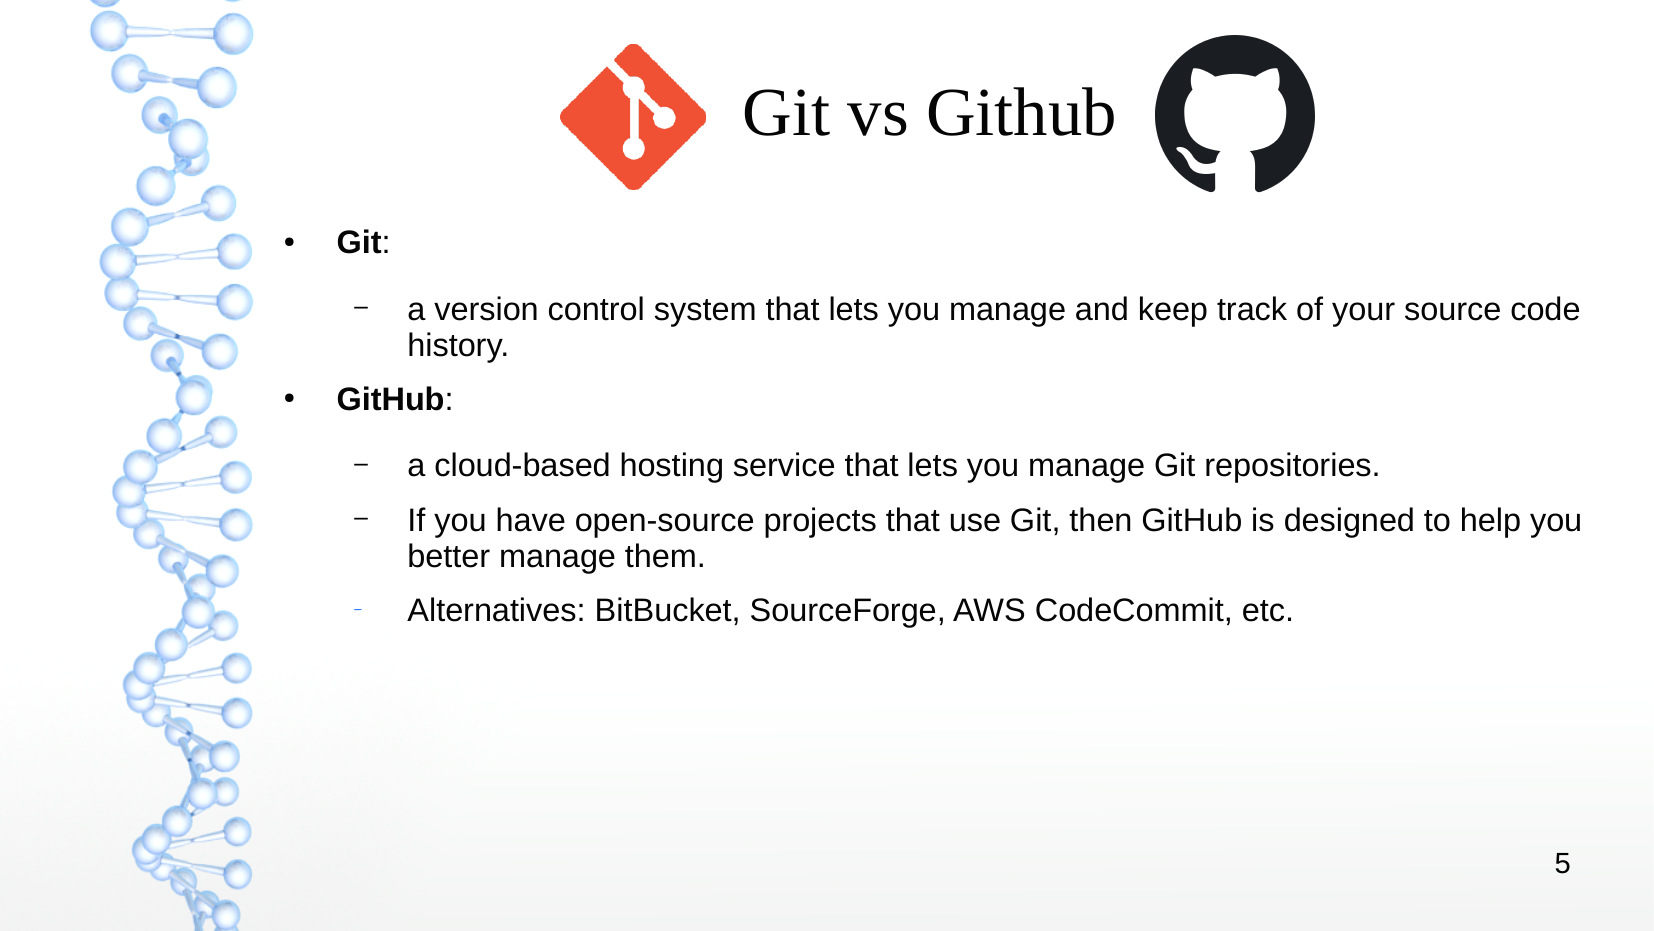

# Git vs Github
Git:
a version control system that lets you manage and keep track of your source code history.
GitHub:
a cloud-based hosting service that lets you manage Git repositories.
If you have open-source projects that use Git, then GitHub is designed to help you better manage them.
Alternatives: BitBucket, SourceForge, AWS CodeCommit, etc.
5